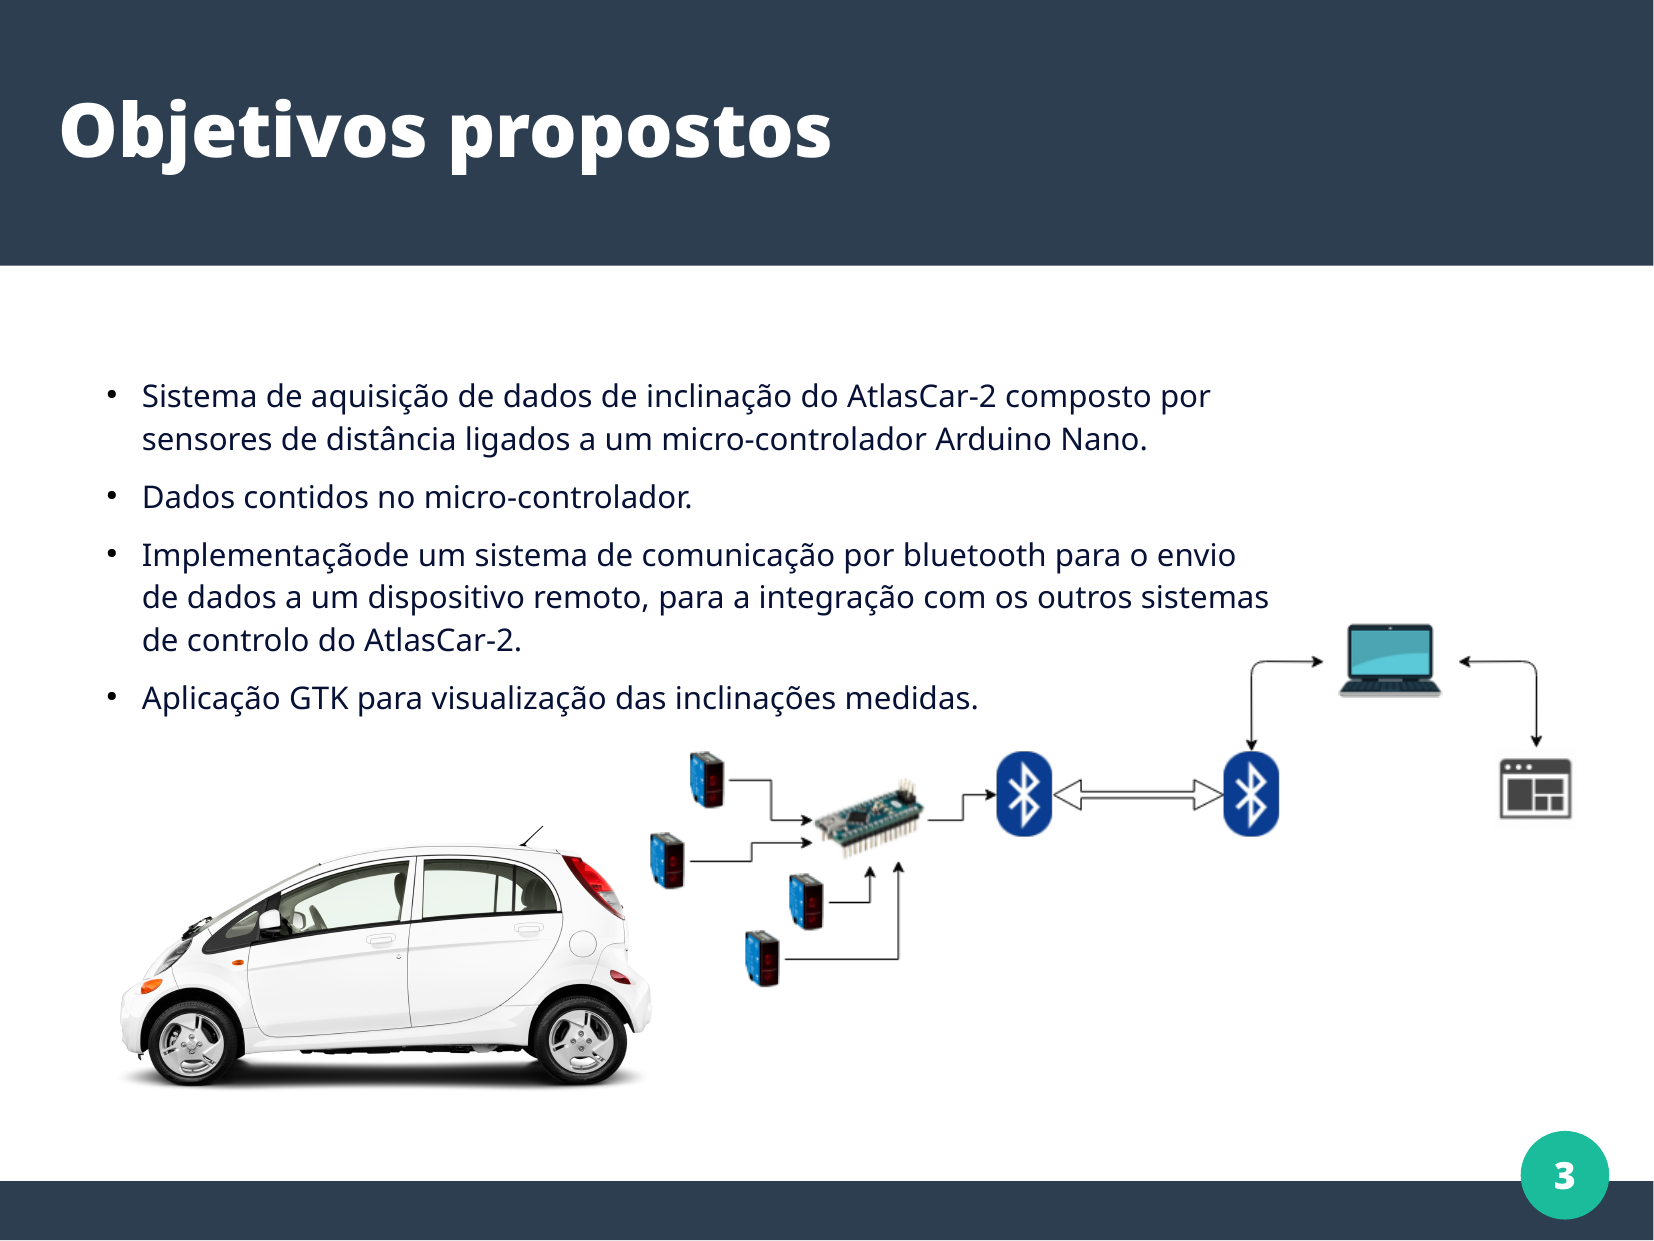

# Objetivos propostos
Sistema de aquisição de dados de inclinação do AtlasCar-2 composto por sensores de distância ligados a um micro-controlador Arduino Nano.
Dados contidos no micro-controlador.
Implementaçãode um sistema de comunicação por bluetooth para o envio de dados a um dispositivo remoto, para a integração com os outros sistemas de controlo do AtlasCar-2.
Aplicação GTK para visualização das inclinações medidas.
3